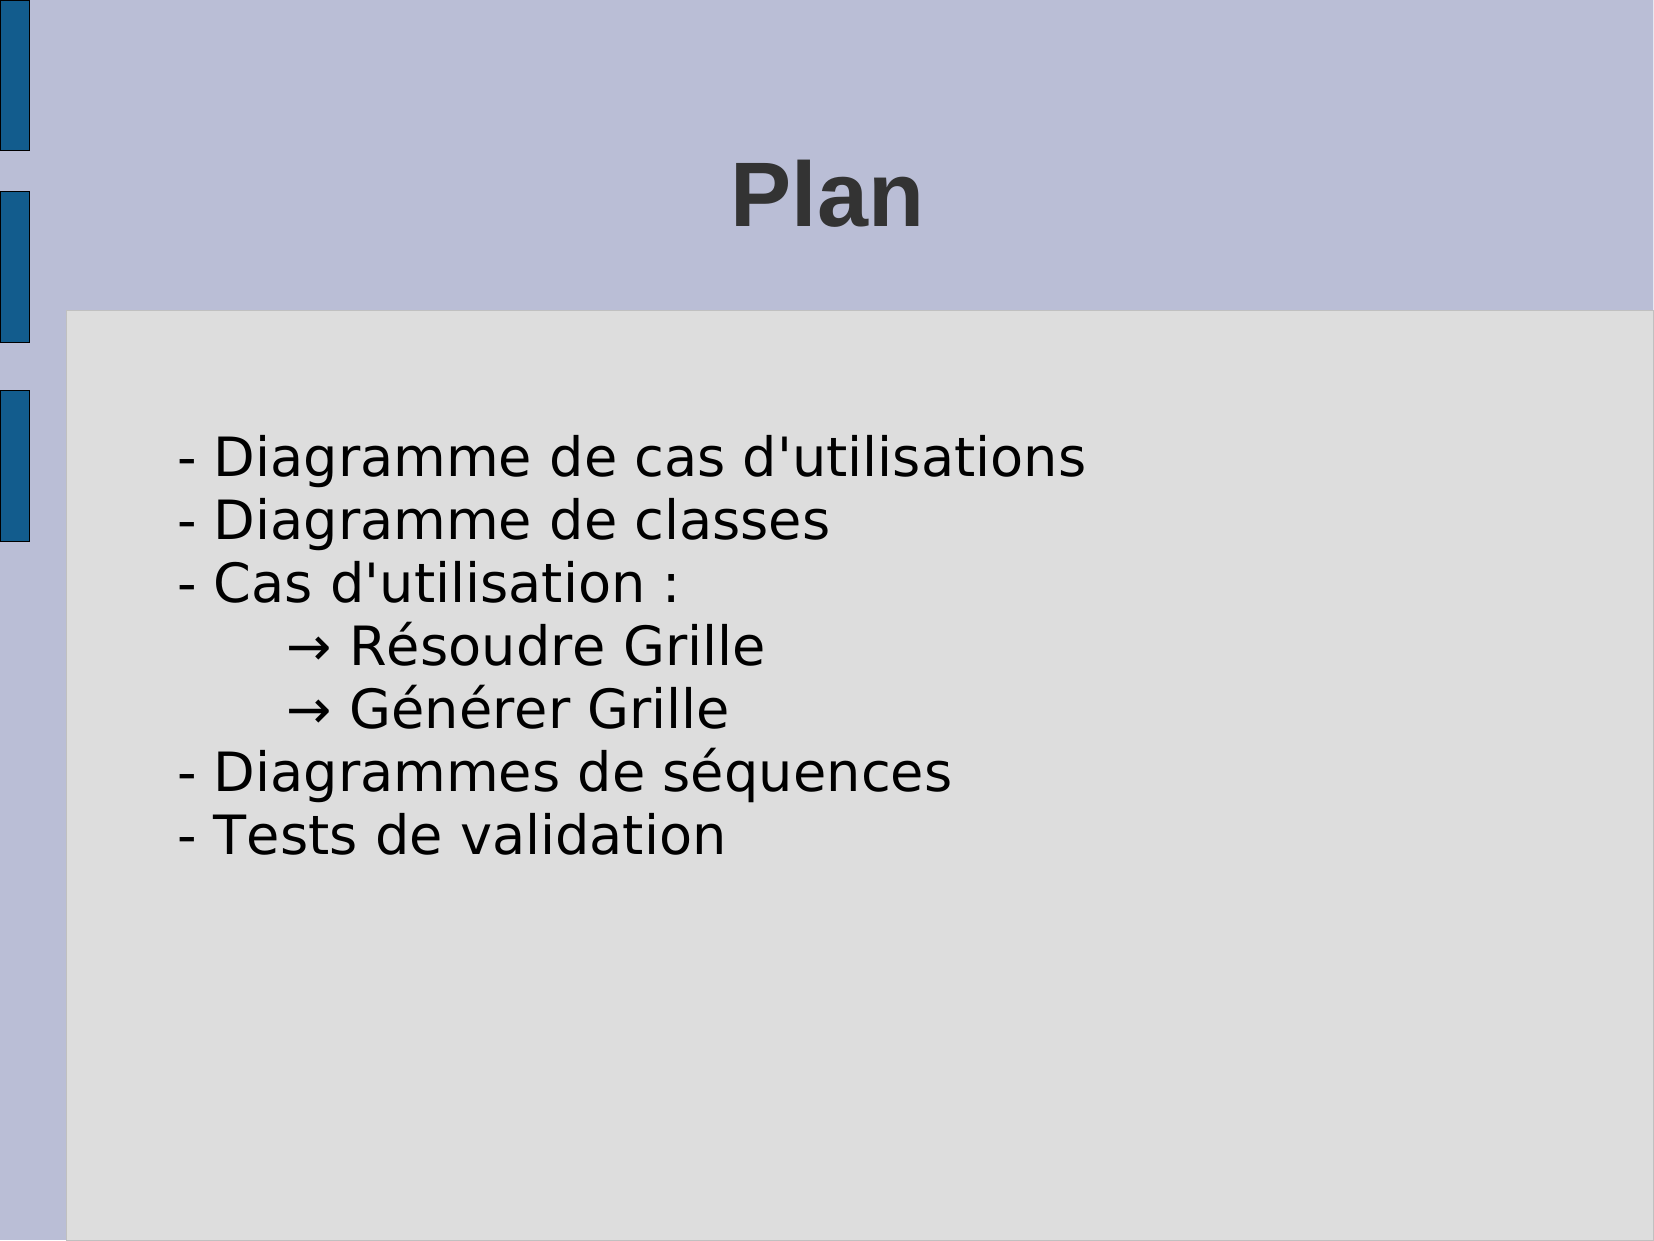

# Plan
- Diagramme de cas d'utilisations
- Diagramme de classes
- Cas d'utilisation :
	→ Résoudre Grille
	→ Générer Grille
- Diagrammes de séquences
- Tests de validation